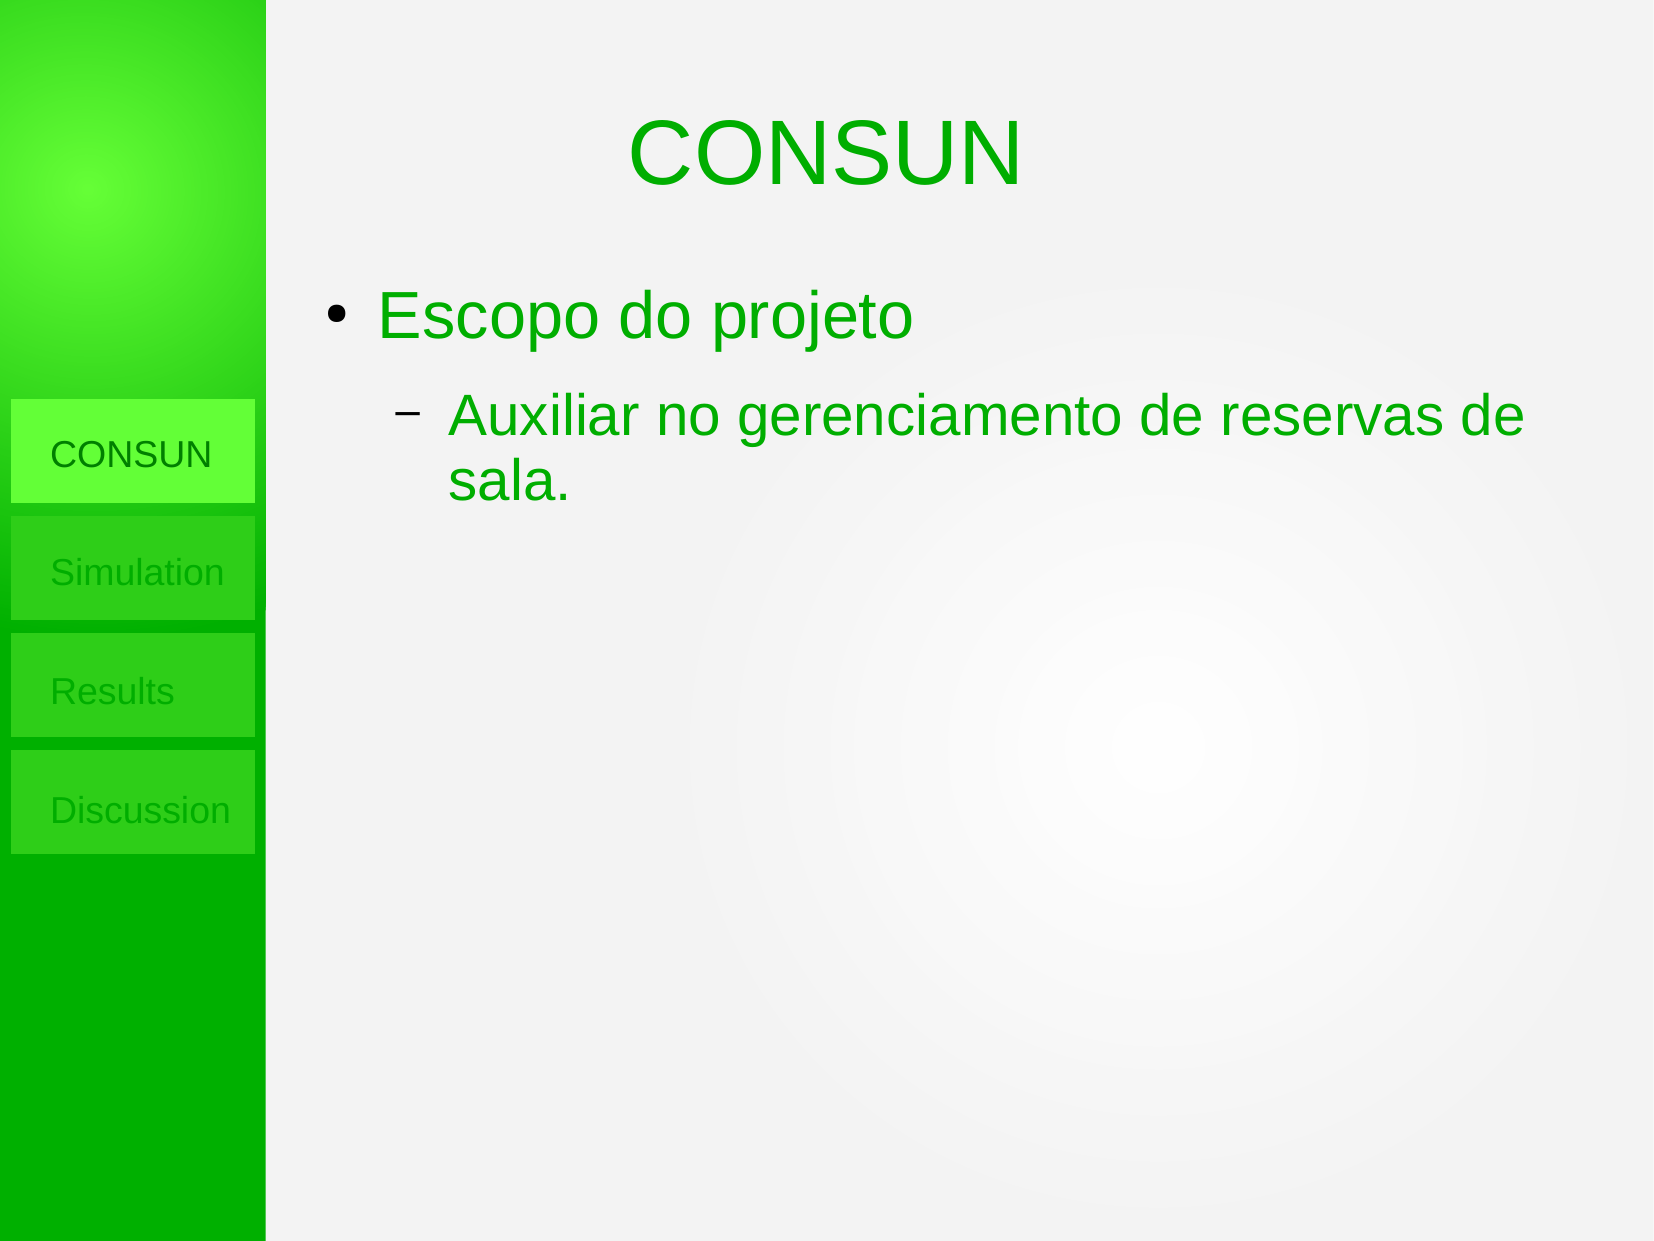

# CONSUN
Escopo do projeto
Auxiliar no gerenciamento de reservas de sala.
CONSUN
Simulation
Results
Discussion